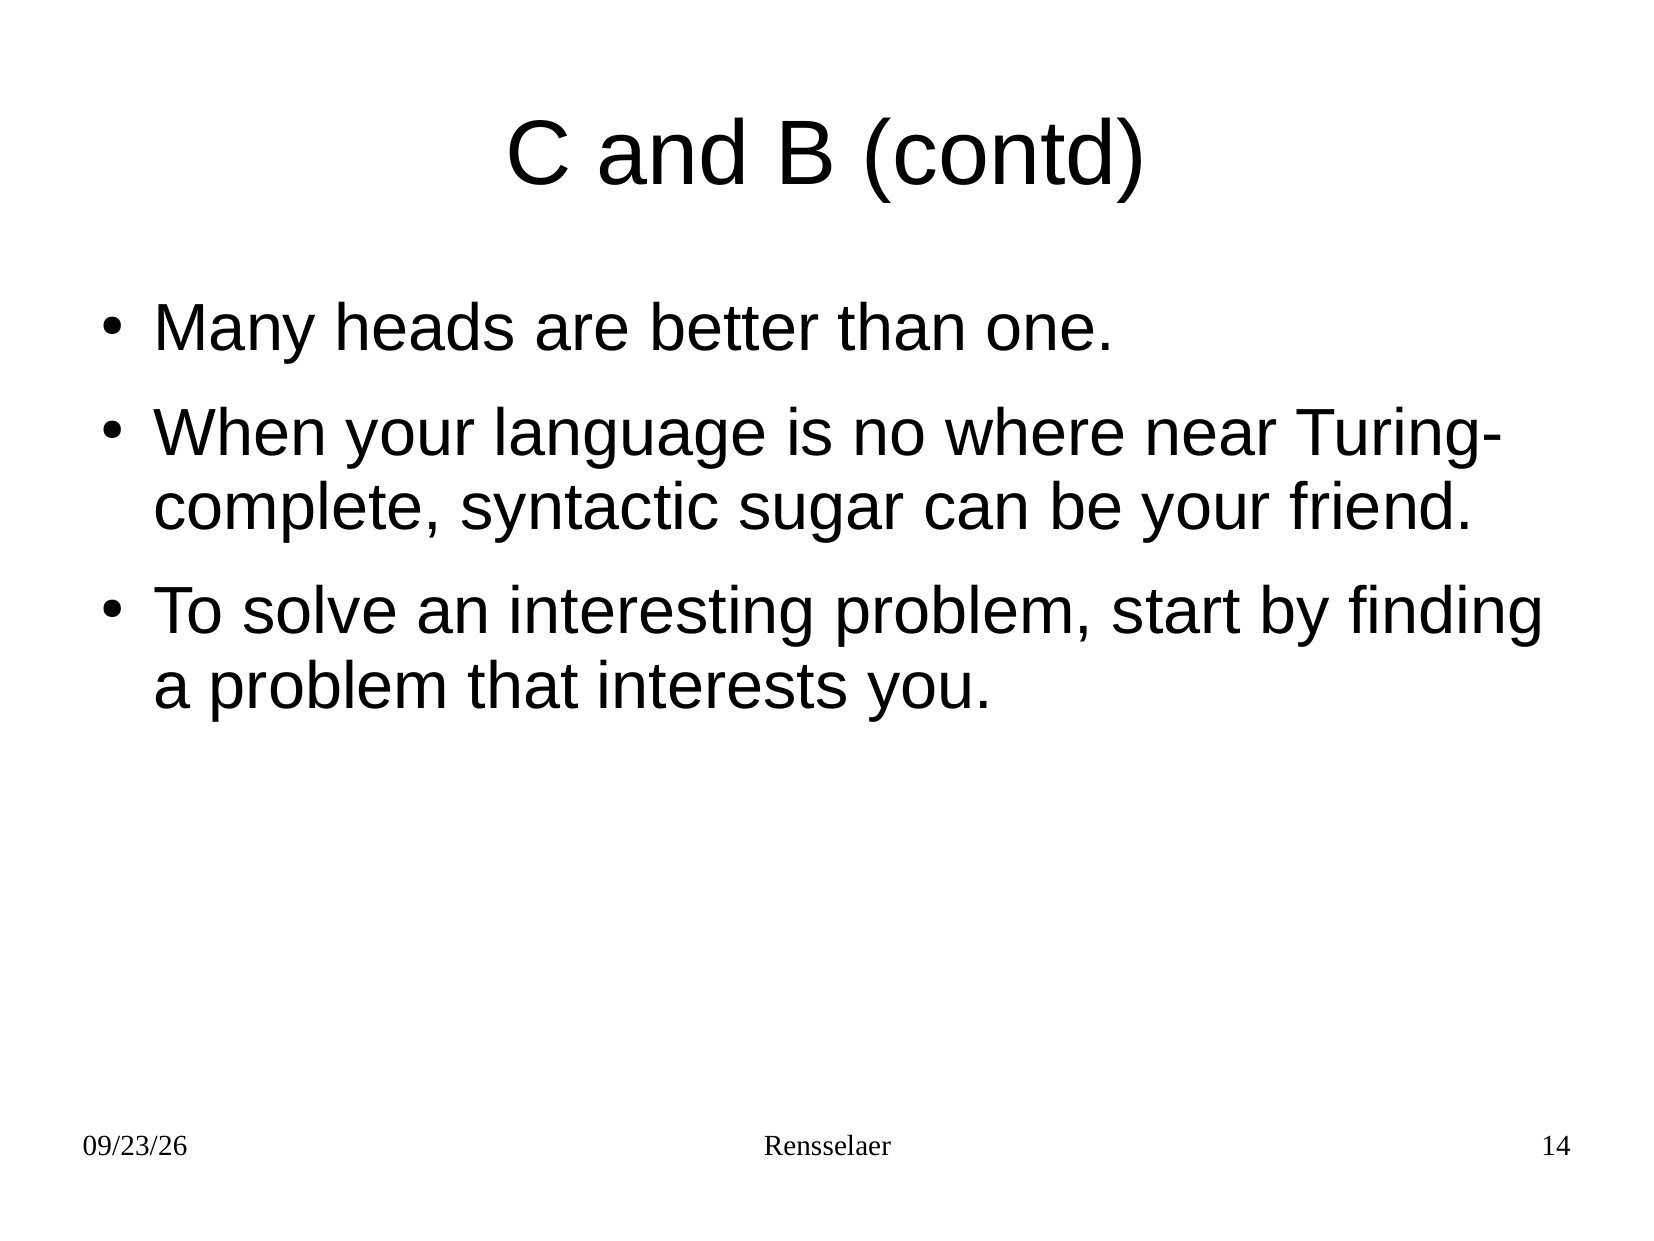

# C and B (contd)
Many heads are better than one.
When your language is no where near Turing-complete, syntactic sugar can be your friend.
To solve an interesting problem, start by finding a problem that interests you.
Rensselaer
14